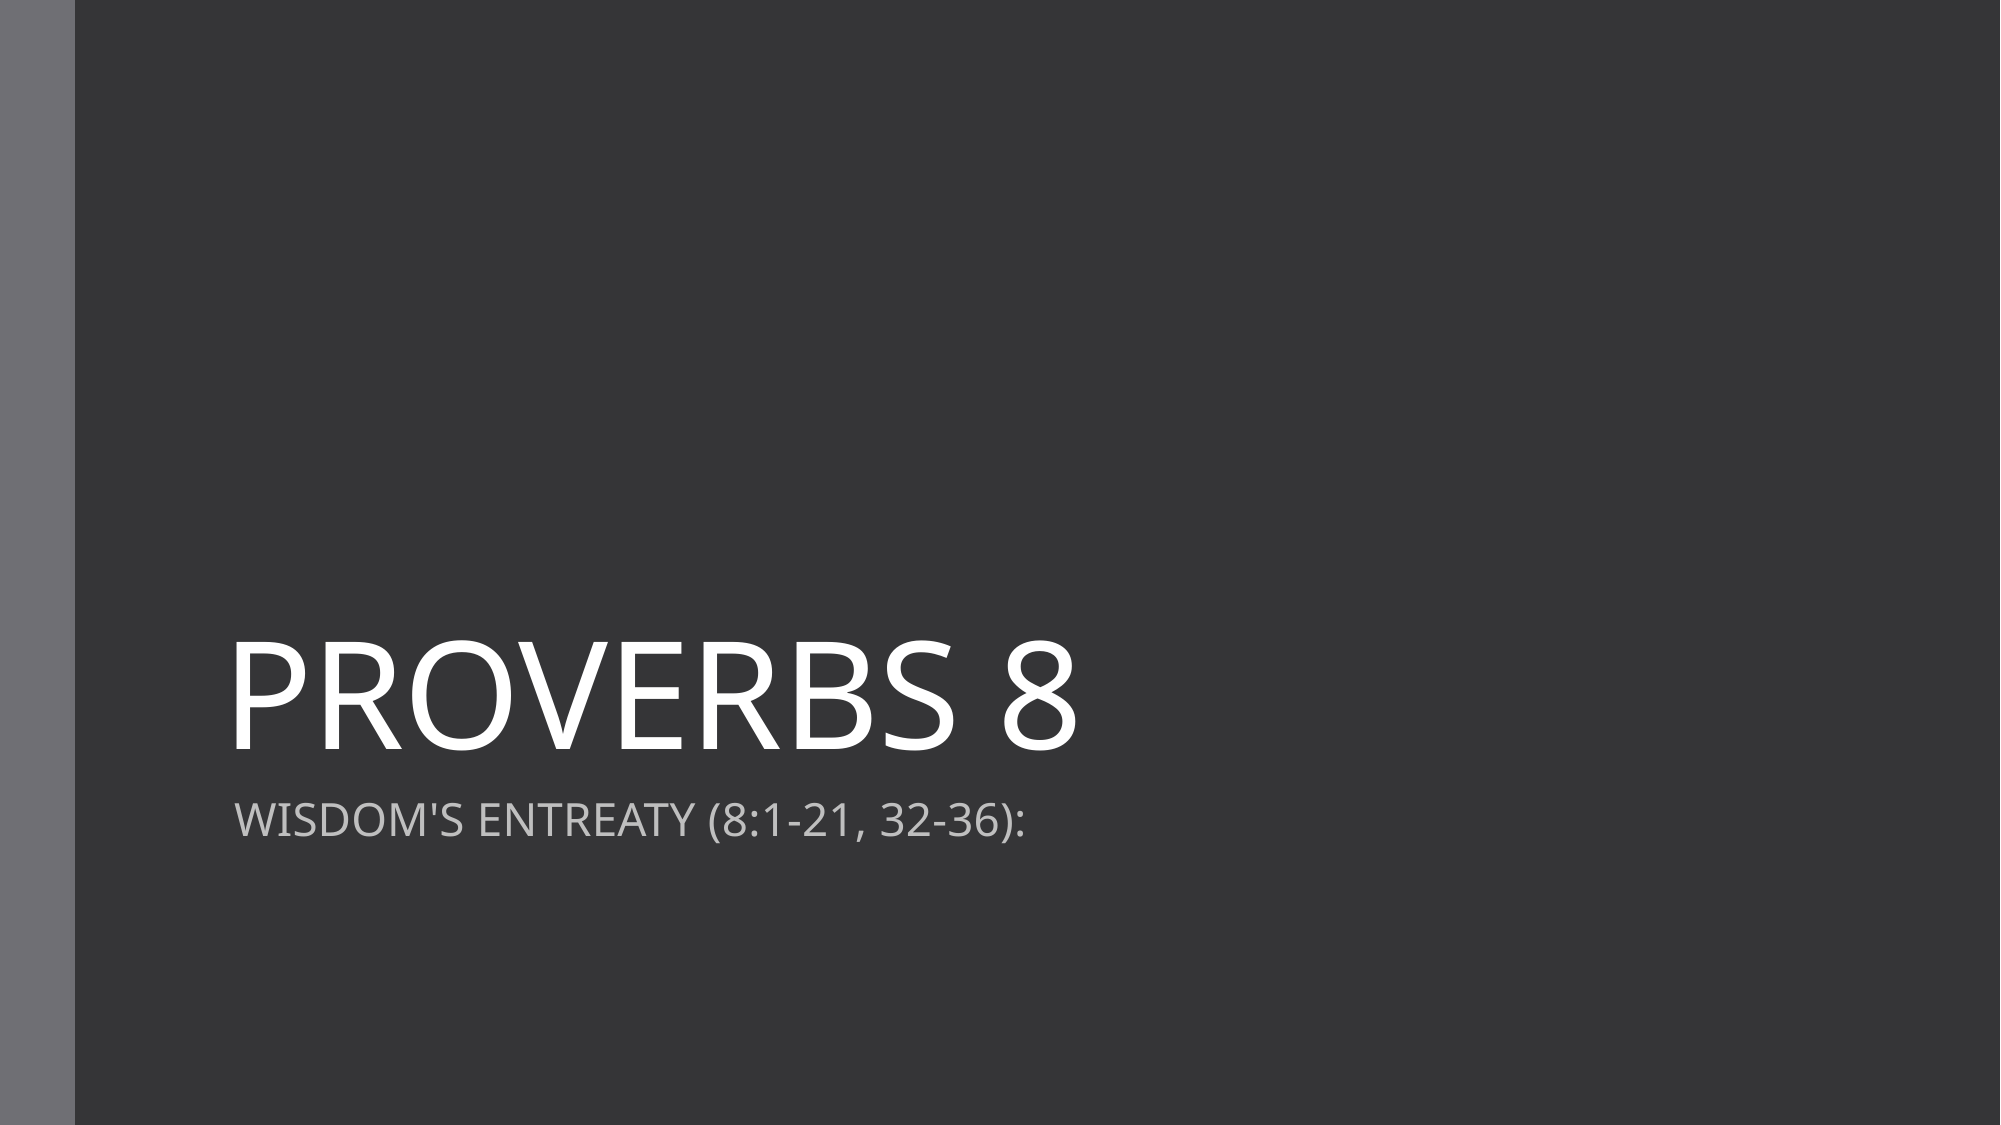

# PROVERBS 8
 WISDOM'S ENTREATY (8:1-21, 32-36):